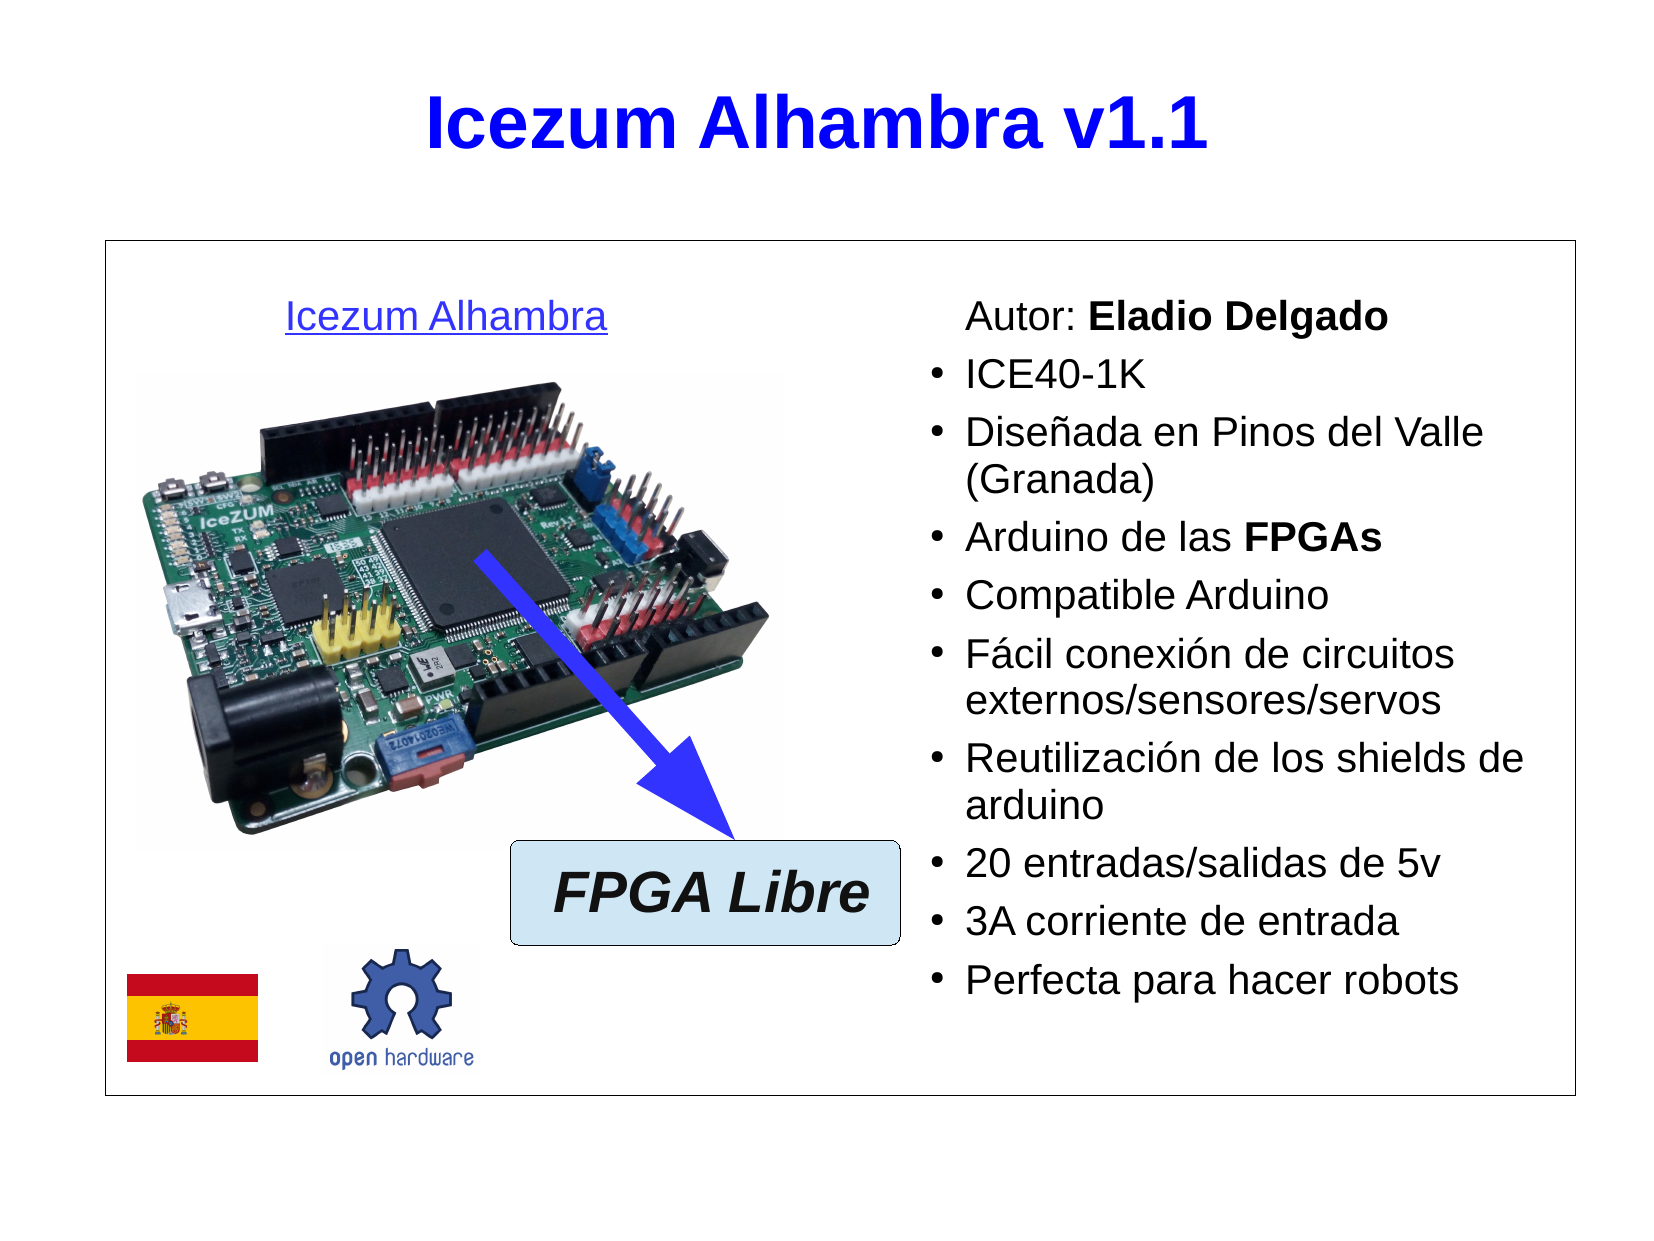

Icezum Alhambra v1.1
Icezum Alhambra
Autor: Eladio Delgado
ICE40-1K
Diseñada en Pinos del Valle (Granada)
Arduino de las FPGAs
Compatible Arduino
Fácil conexión de circuitos externos/sensores/servos
Reutilización de los shields de arduino
20 entradas/salidas de 5v
3A corriente de entrada
Perfecta para hacer robots
FPGA Libre